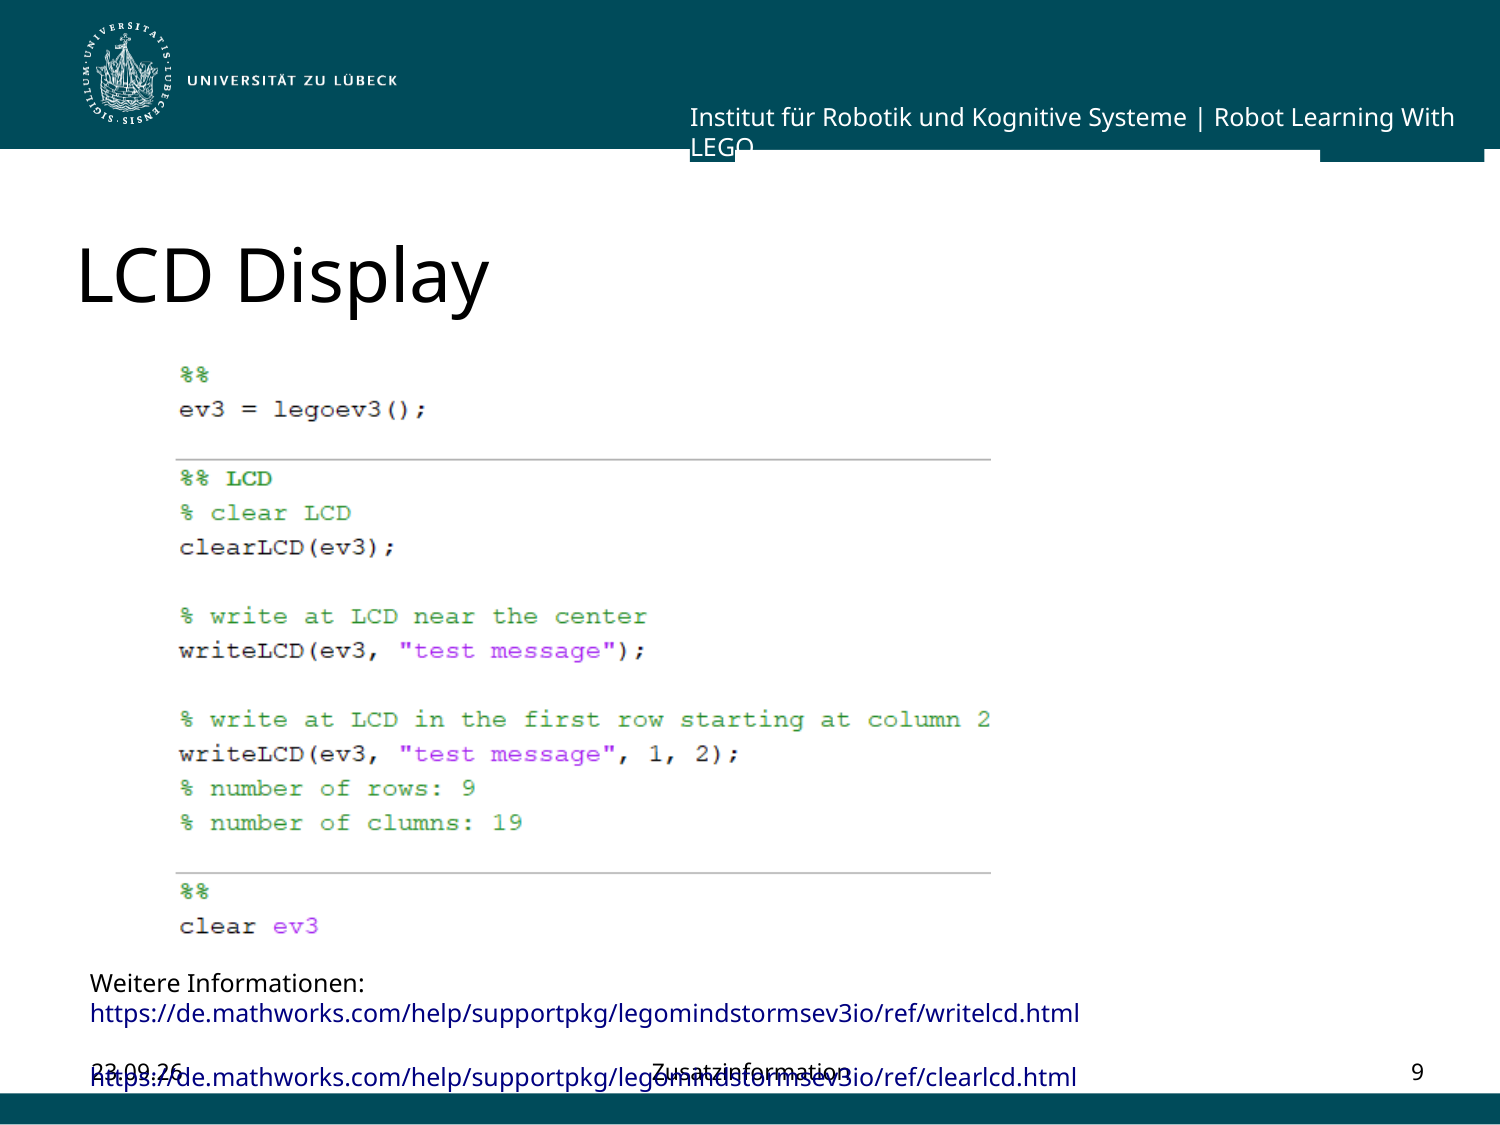

Institut für Robotik und Kognitive Systeme | Robot Learning With LEGO
# LCD Display
Weitere Informationen: https://de.mathworks.com/help/supportpkg/legomindstormsev3io/ref/writelcd.html
	 https://de.mathworks.com/help/supportpkg/legomindstormsev3io/ref/clearlcd.html
Zusatzinformation